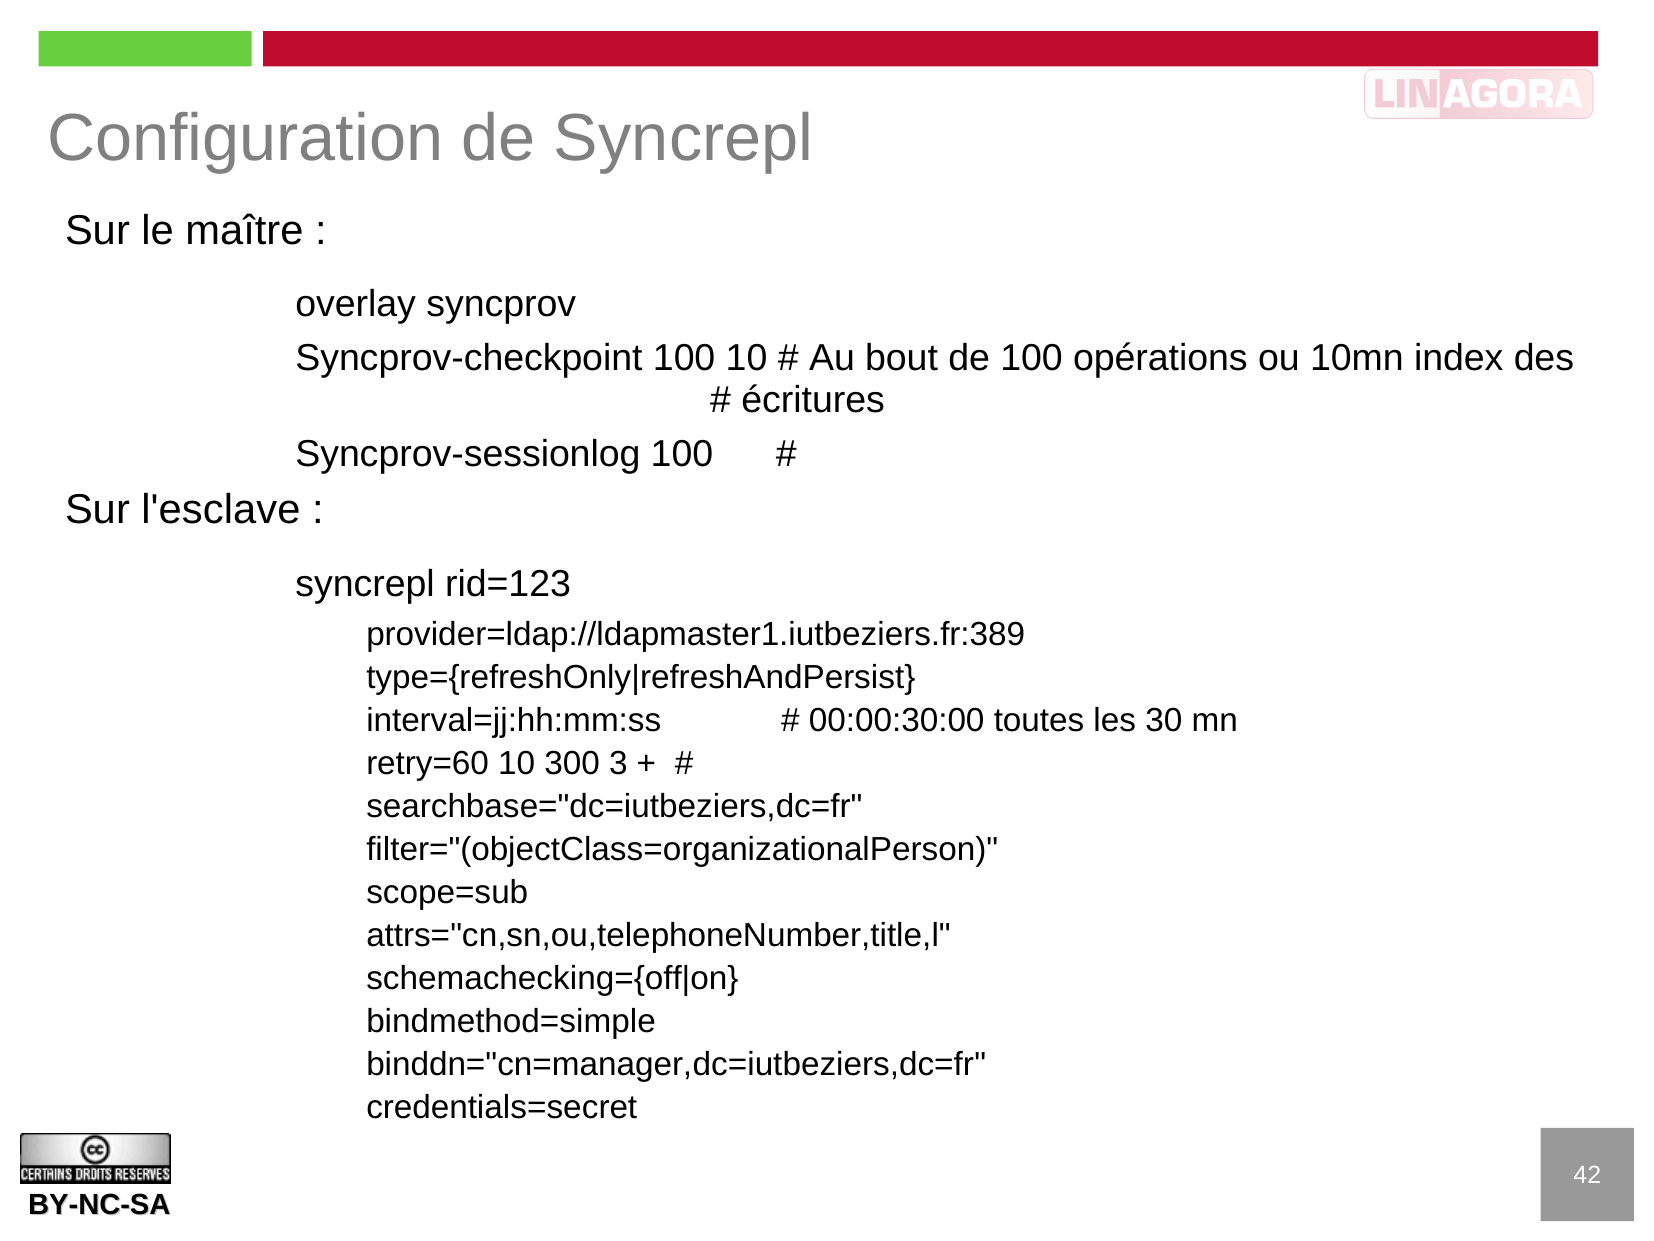

# Configuration de Syncrepl
Sur le maître :
overlay syncprov
Syncprov-checkpoint 100 10 # Au bout de 100 opérations ou 10mn index des 						 # écritures
Syncprov-sessionlog 100 #
Sur l'esclave :
syncrepl rid=123
provider=ldap://ldapmaster1.iutbeziers.fr:389
type={refreshOnly|refreshAndPersist}
interval=jj:hh:mm:ss # 00:00:30:00 toutes les 30 mn
retry=60 10 300 3 + #
searchbase="dc=iutbeziers,dc=fr"
filter="(objectClass=organizationalPerson)"
scope=sub
attrs="cn,sn,ou,telephoneNumber,title,l"
schemachecking={off|on}
bindmethod=simple
binddn="cn=manager,dc=iutbeziers,dc=fr"
credentials=secret